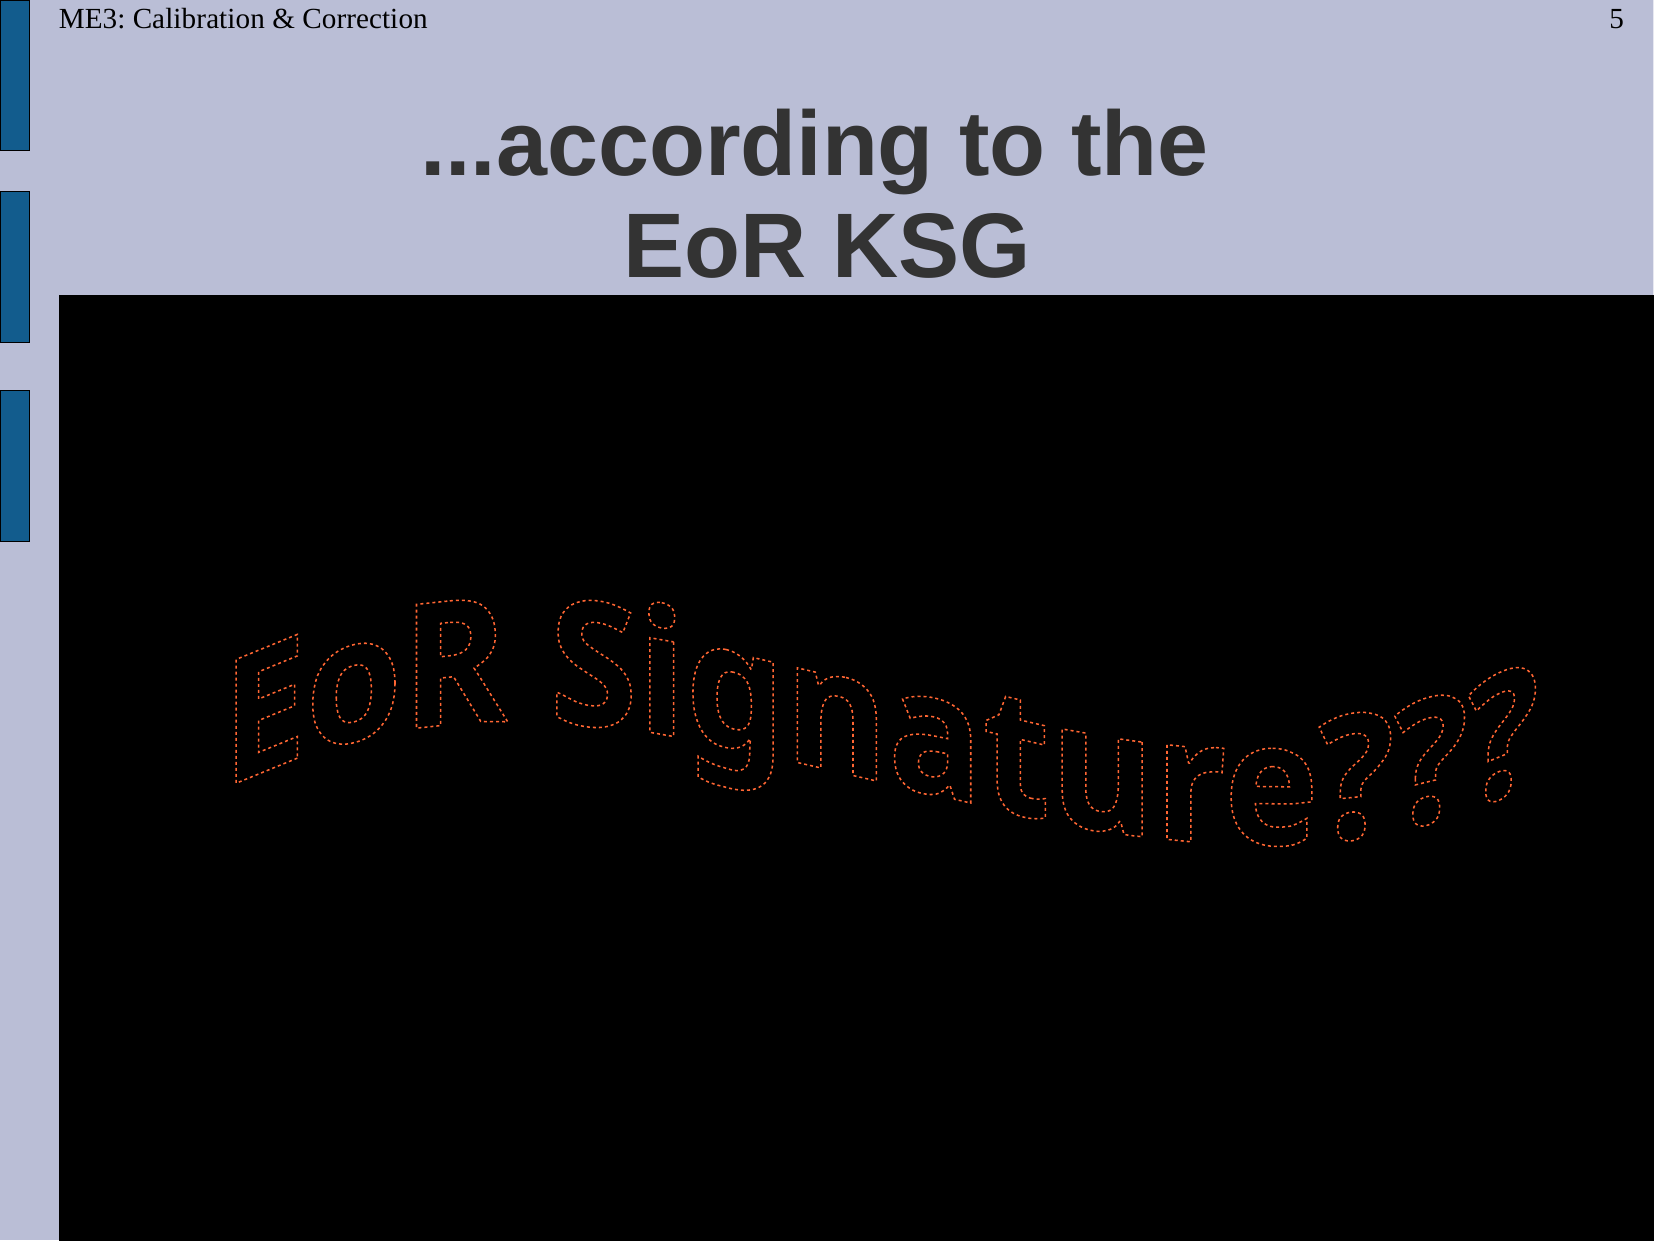

ME3: Calibration & Correction
5
# ...according to the EoR KSG
EoR Signature???